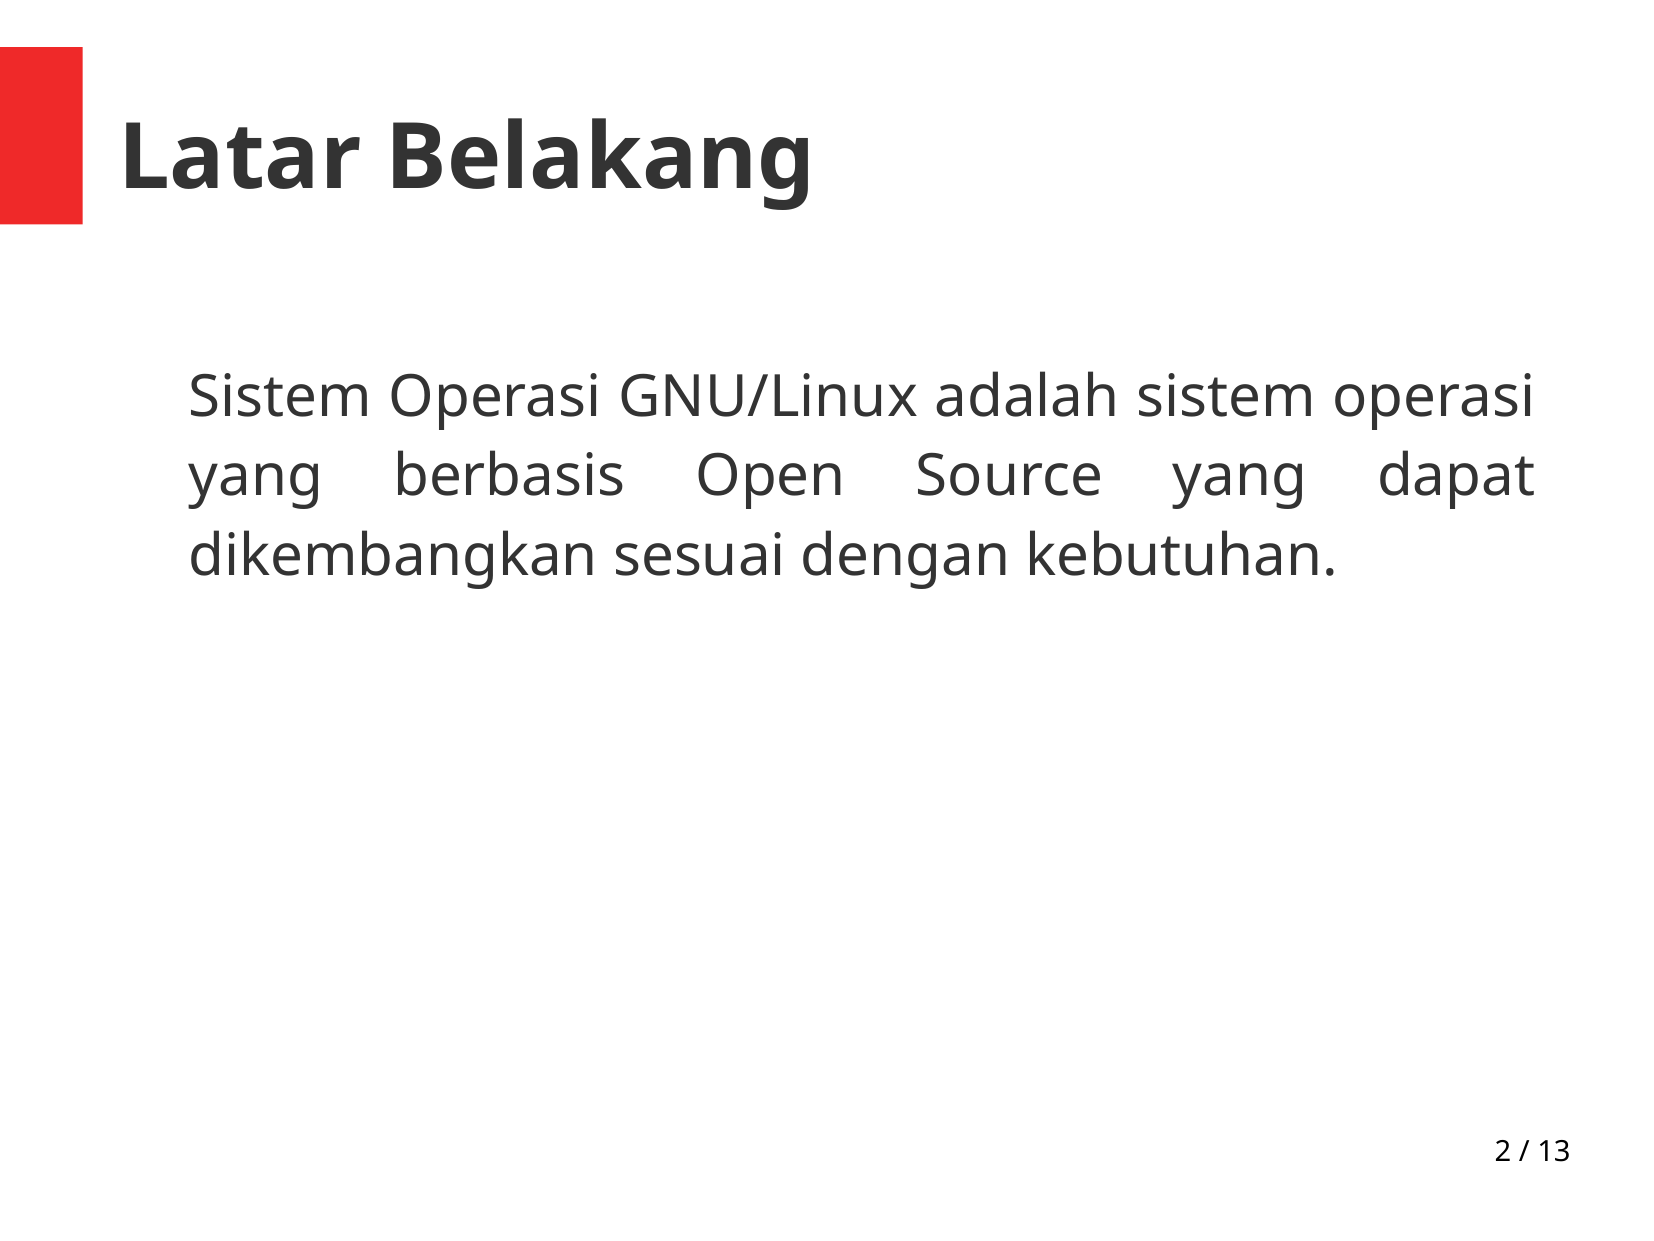

# Latar Belakang
Sistem Operasi GNU/Linux adalah sistem operasi yang berbasis Open Source yang dapat dikembangkan sesuai dengan kebutuhan.
2